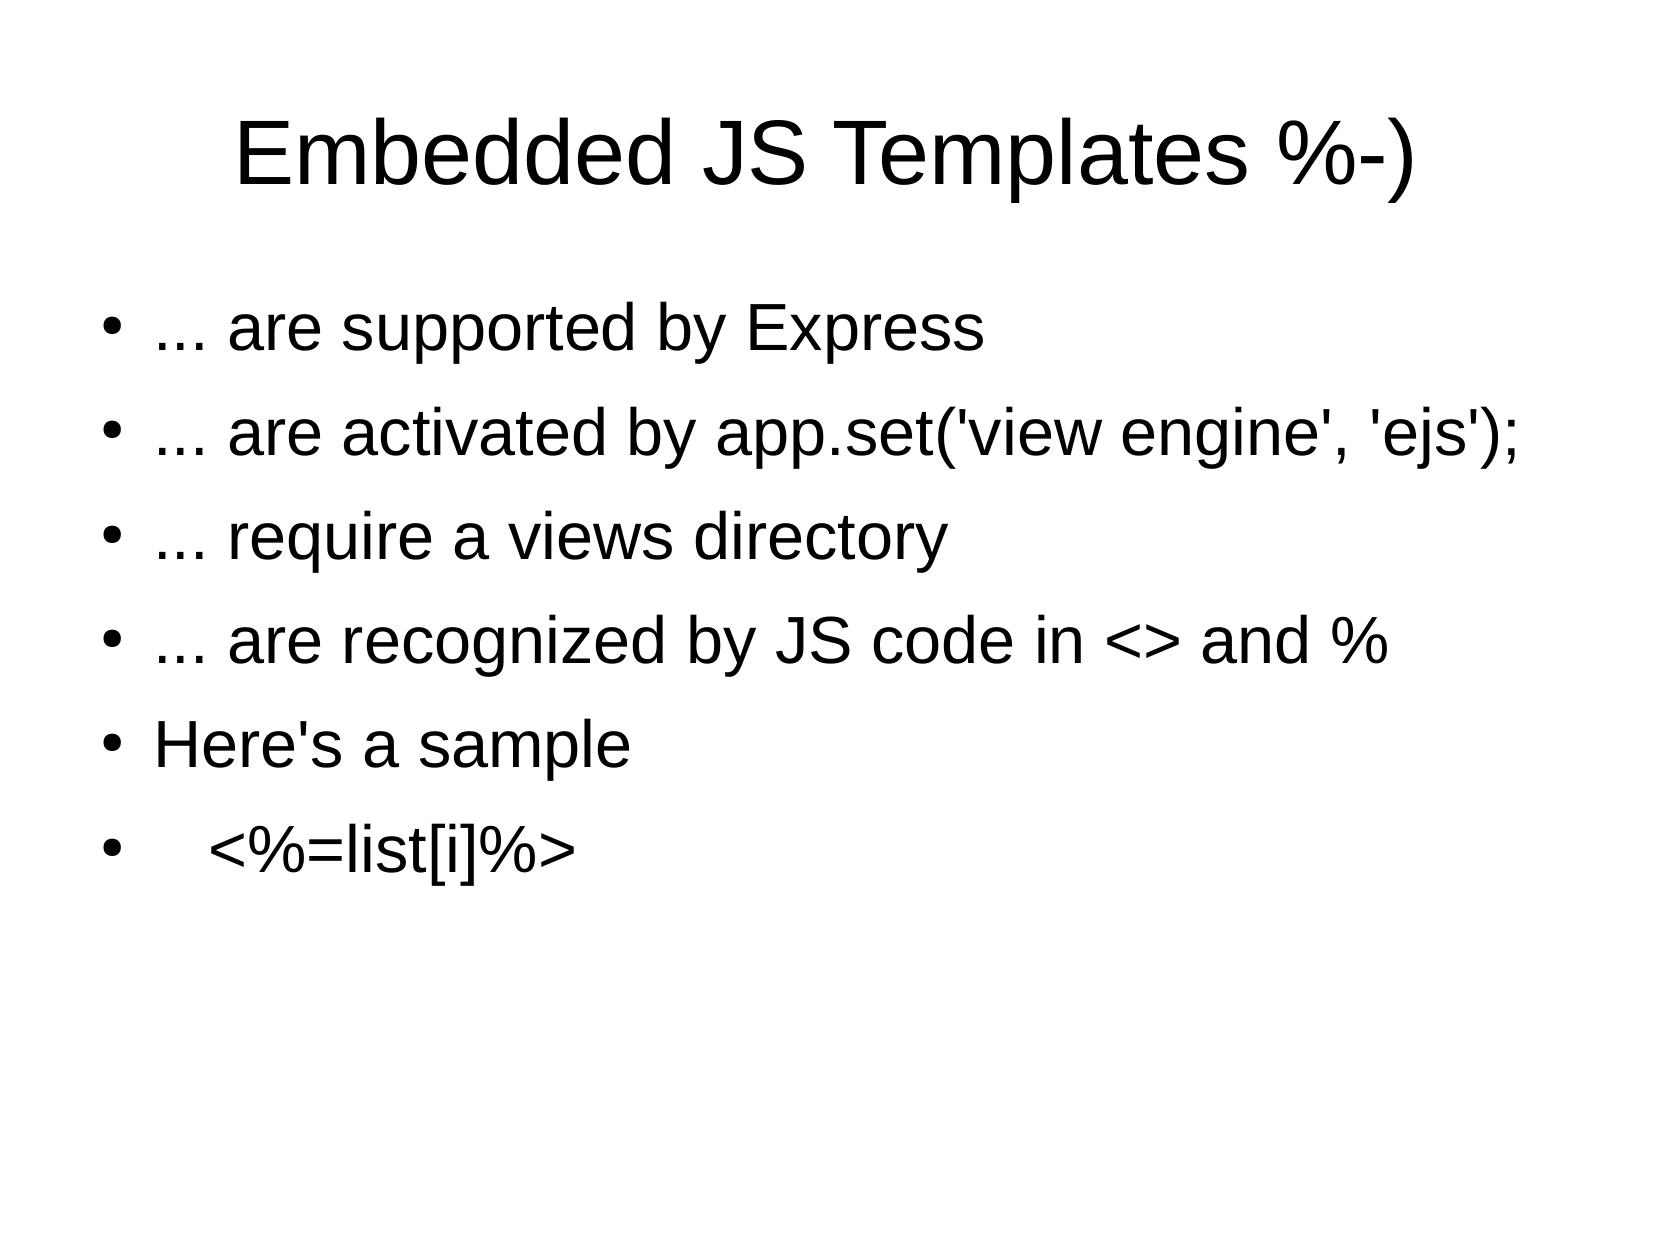

# Embedded JS Templates %-)
... are supported by Express
... are activated by app.set('view engine', 'ejs');
... require a views directory
... are recognized by JS code in <> and %
Here's a sample
 <%=list[i]%>